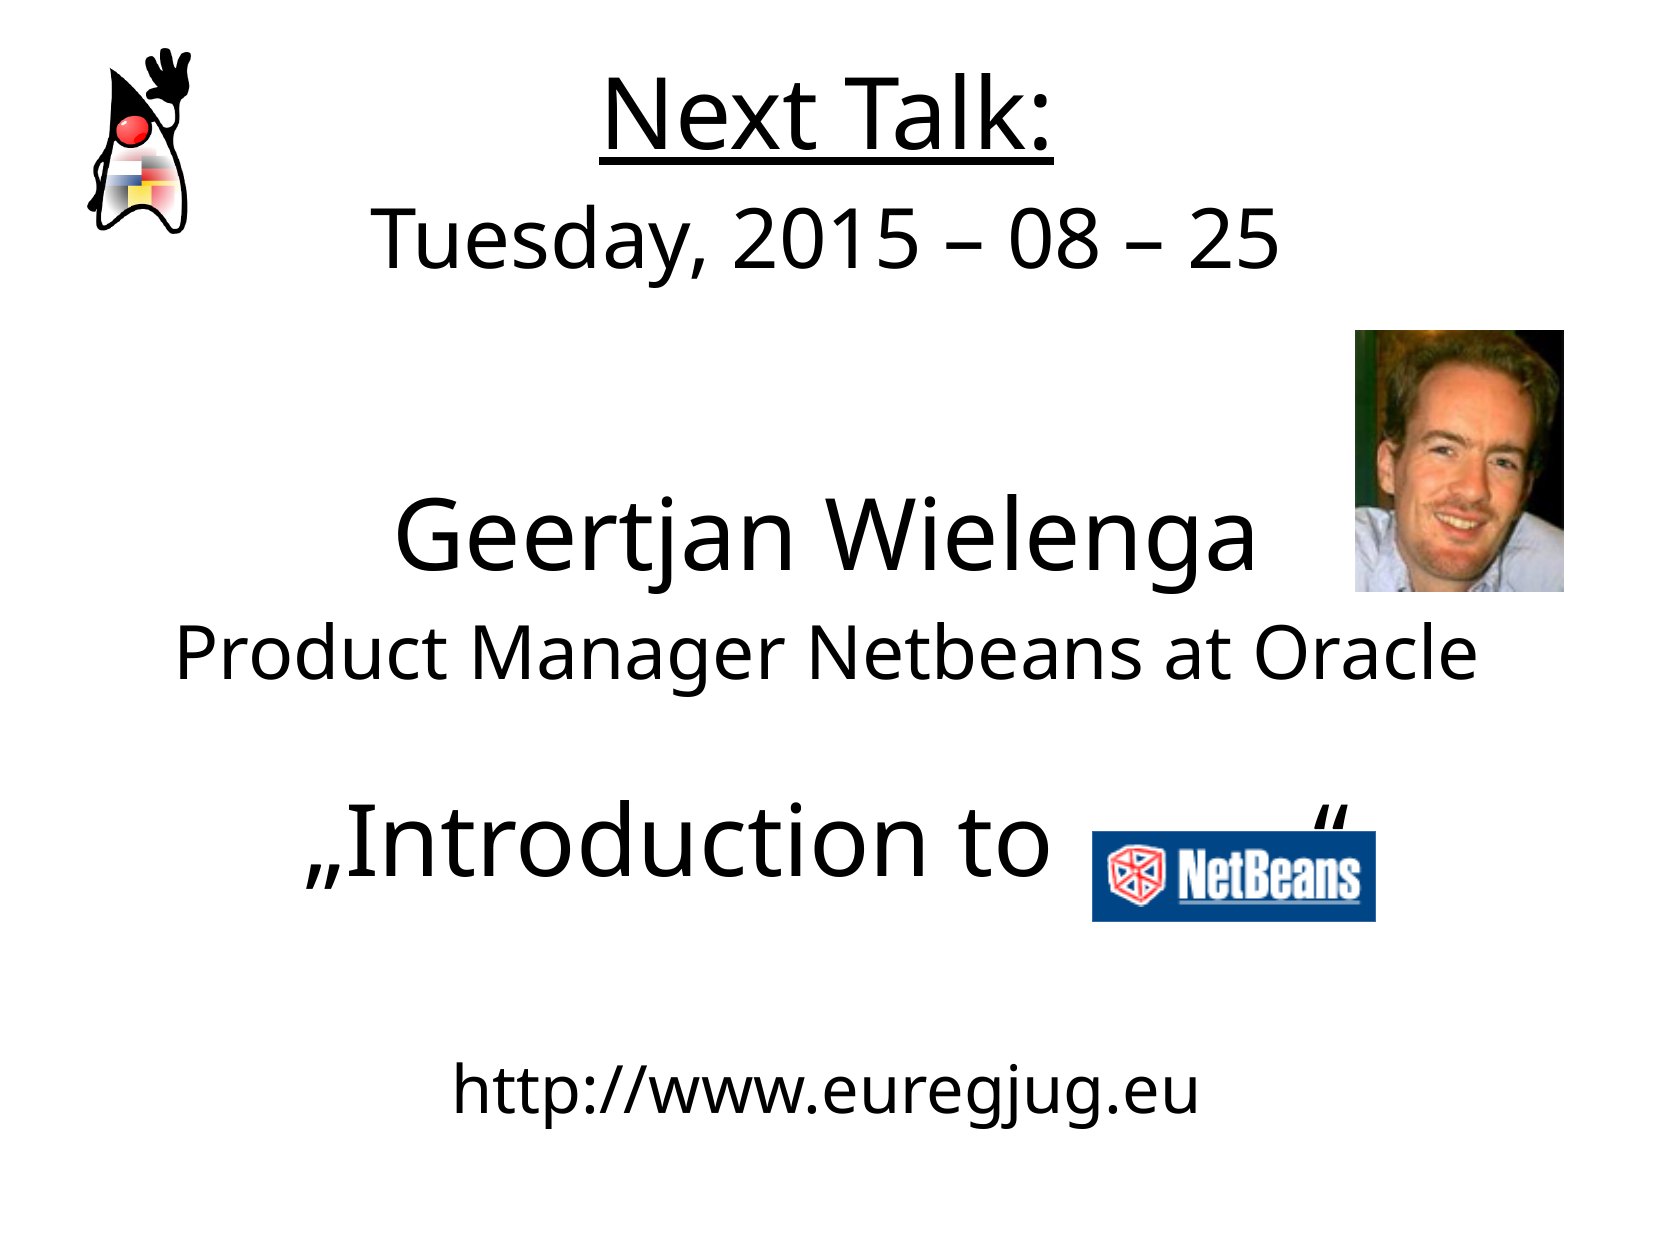

Next Talk:
Tuesday, 2015 – 08 – 25
Geertjan Wielenga
Product Manager Netbeans at Oracle
„Introduction to “
http://www.euregjug.eu